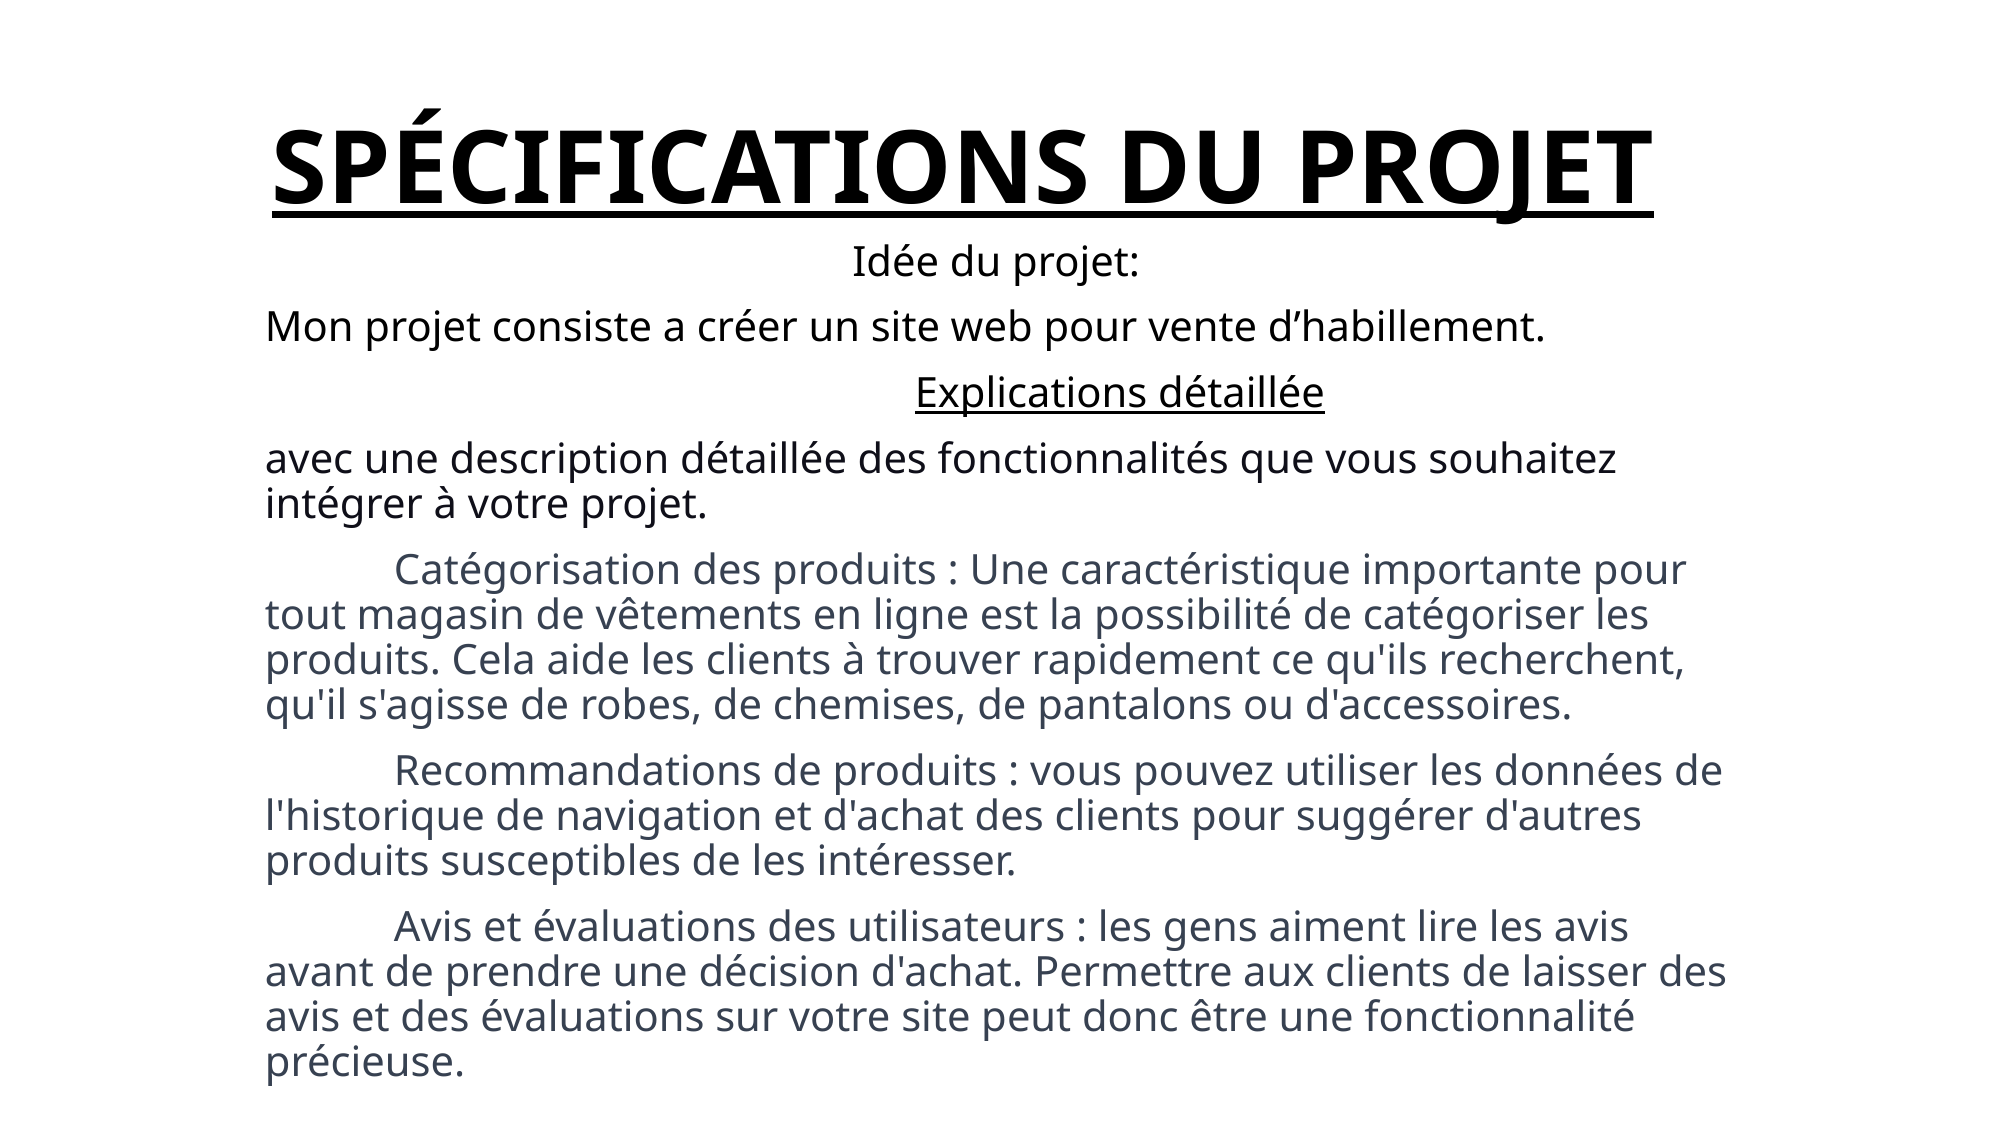

# SPÉCIFICATIONS DU PROJET
Idée du projet:
Mon projet consiste a créer un site web pour vente d’habillement.
 Explications détaillée
avec une description détaillée des fonctionnalités que vous souhaitez intégrer à votre projet.
 Catégorisation des produits : Une caractéristique importante pour tout magasin de vêtements en ligne est la possibilité de catégoriser les produits. Cela aide les clients à trouver rapidement ce qu'ils recherchent, qu'il s'agisse de robes, de chemises, de pantalons ou d'accessoires.
 Recommandations de produits : vous pouvez utiliser les données de l'historique de navigation et d'achat des clients pour suggérer d'autres produits susceptibles de les intéresser.
 Avis et évaluations des utilisateurs : les gens aiment lire les avis avant de prendre une décision d'achat. Permettre aux clients de laisser des avis et des évaluations sur votre site peut donc être une fonctionnalité précieuse.